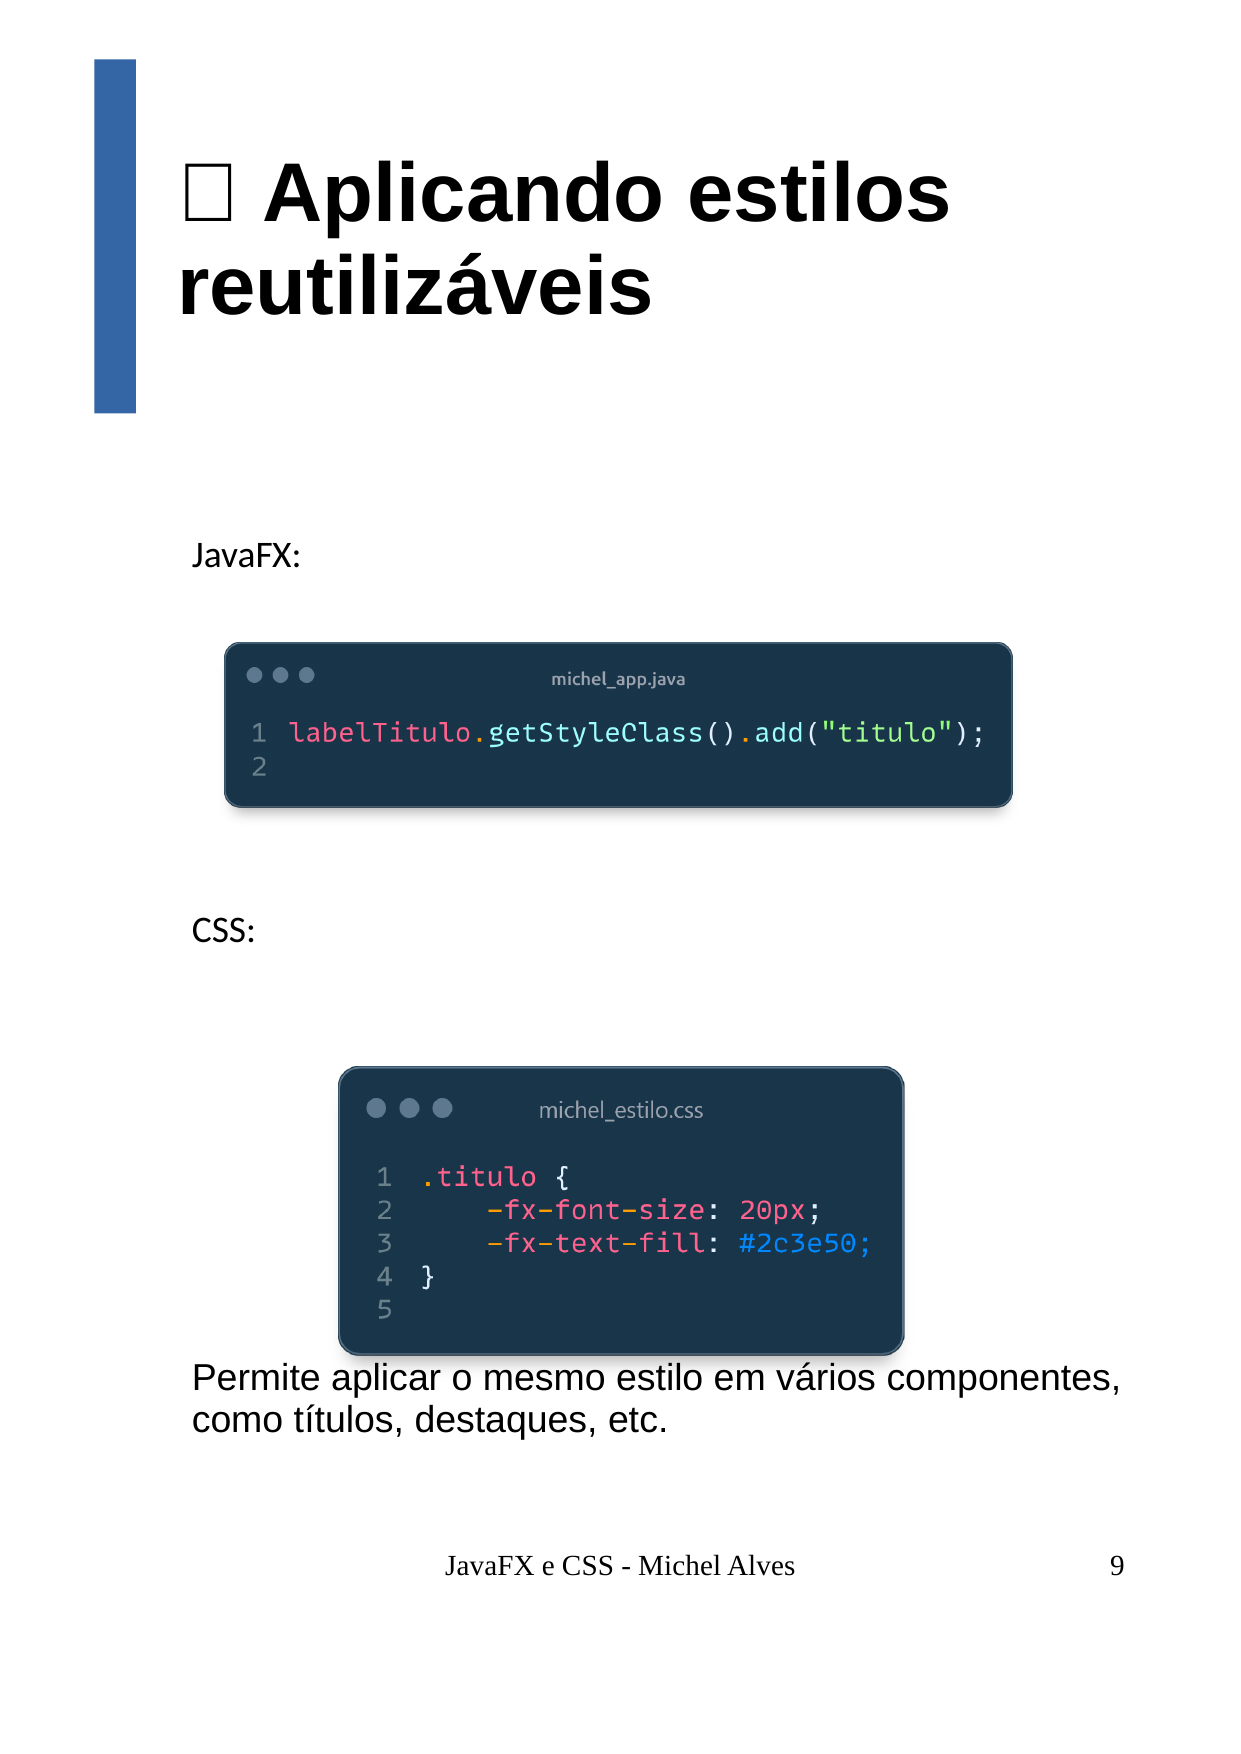

# 🎯 Aplicando estilos reutilizáveis
JavaFX:
CSS:
Permite aplicar o mesmo estilo em vários componentes, como títulos, destaques, etc.
JavaFX e CSS - Michel Alves
9